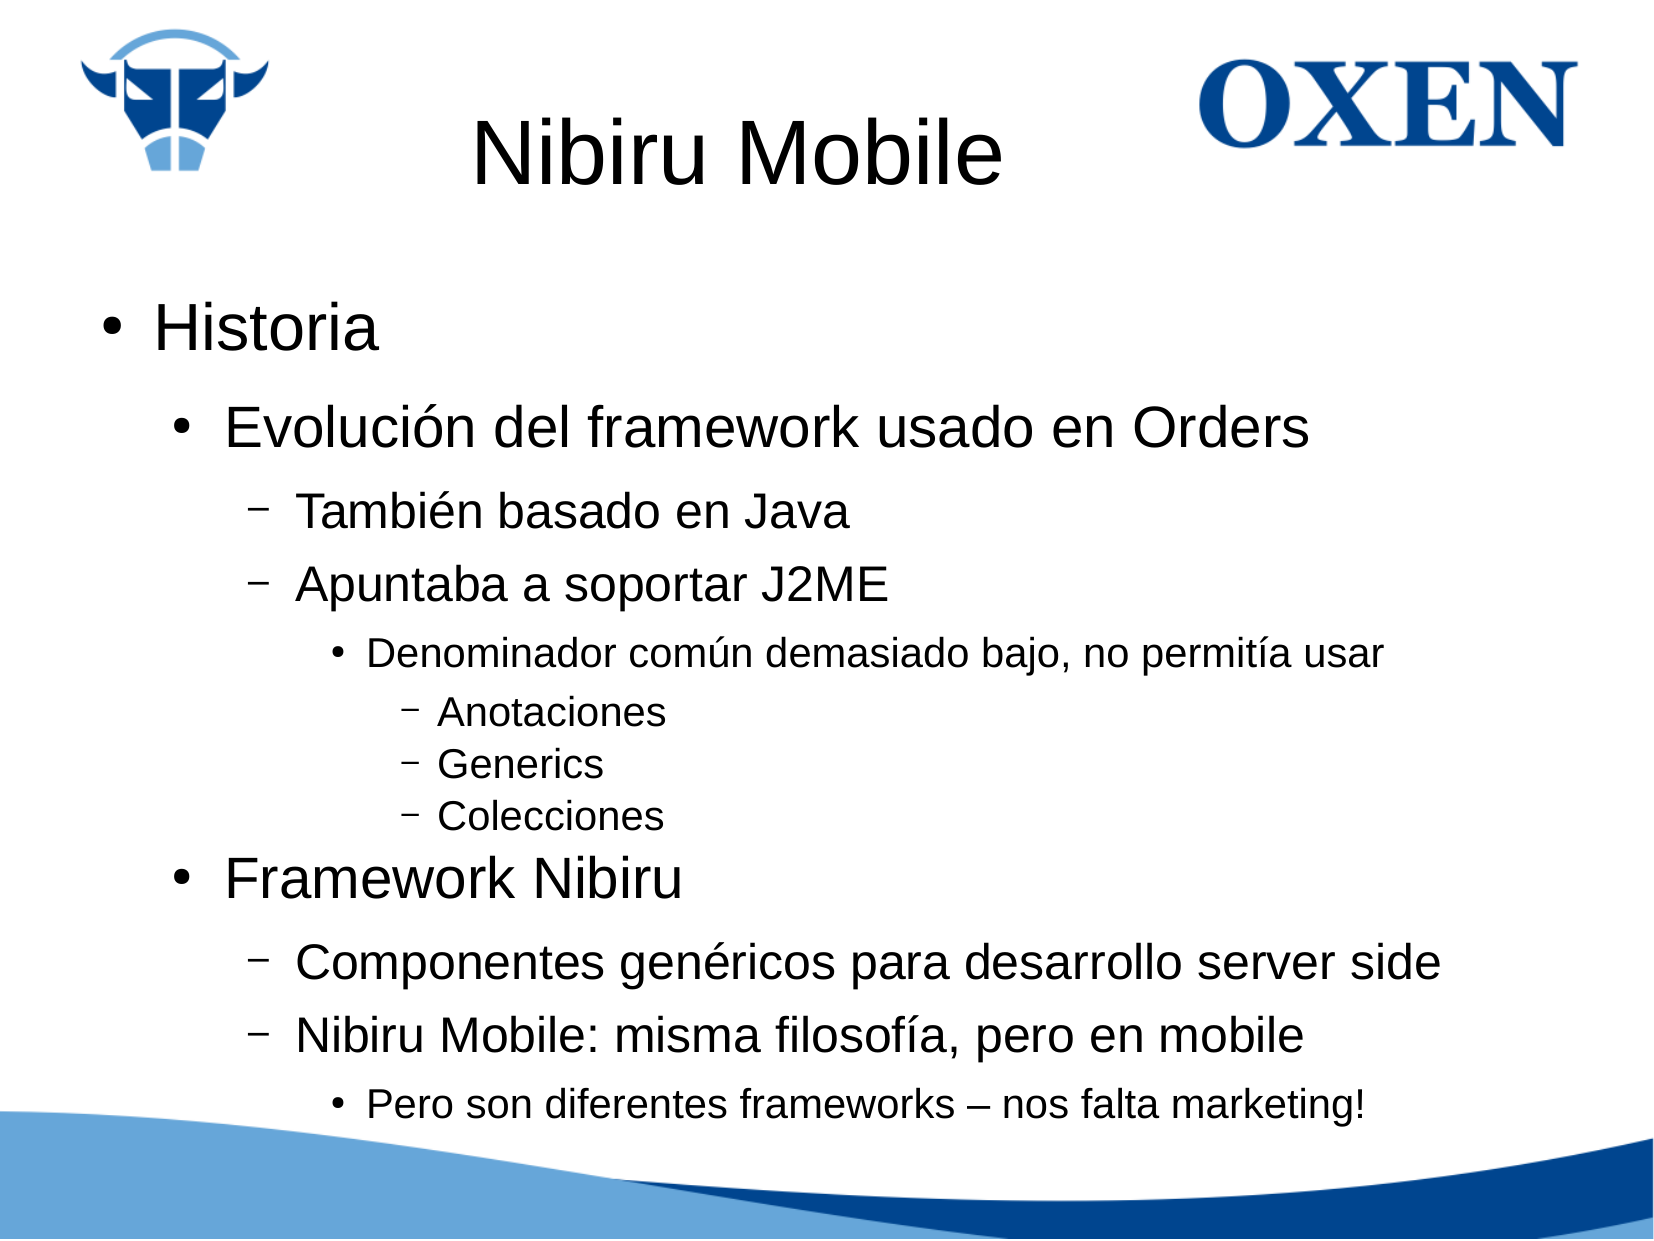

# Nibiru Mobile
Historia
Evolución del framework usado en Orders
También basado en Java
Apuntaba a soportar J2ME
Denominador común demasiado bajo, no permitía usar
Anotaciones
Generics
Colecciones
Framework Nibiru
Componentes genéricos para desarrollo server side
Nibiru Mobile: misma filosofía, pero en mobile
Pero son diferentes frameworks – nos falta marketing!